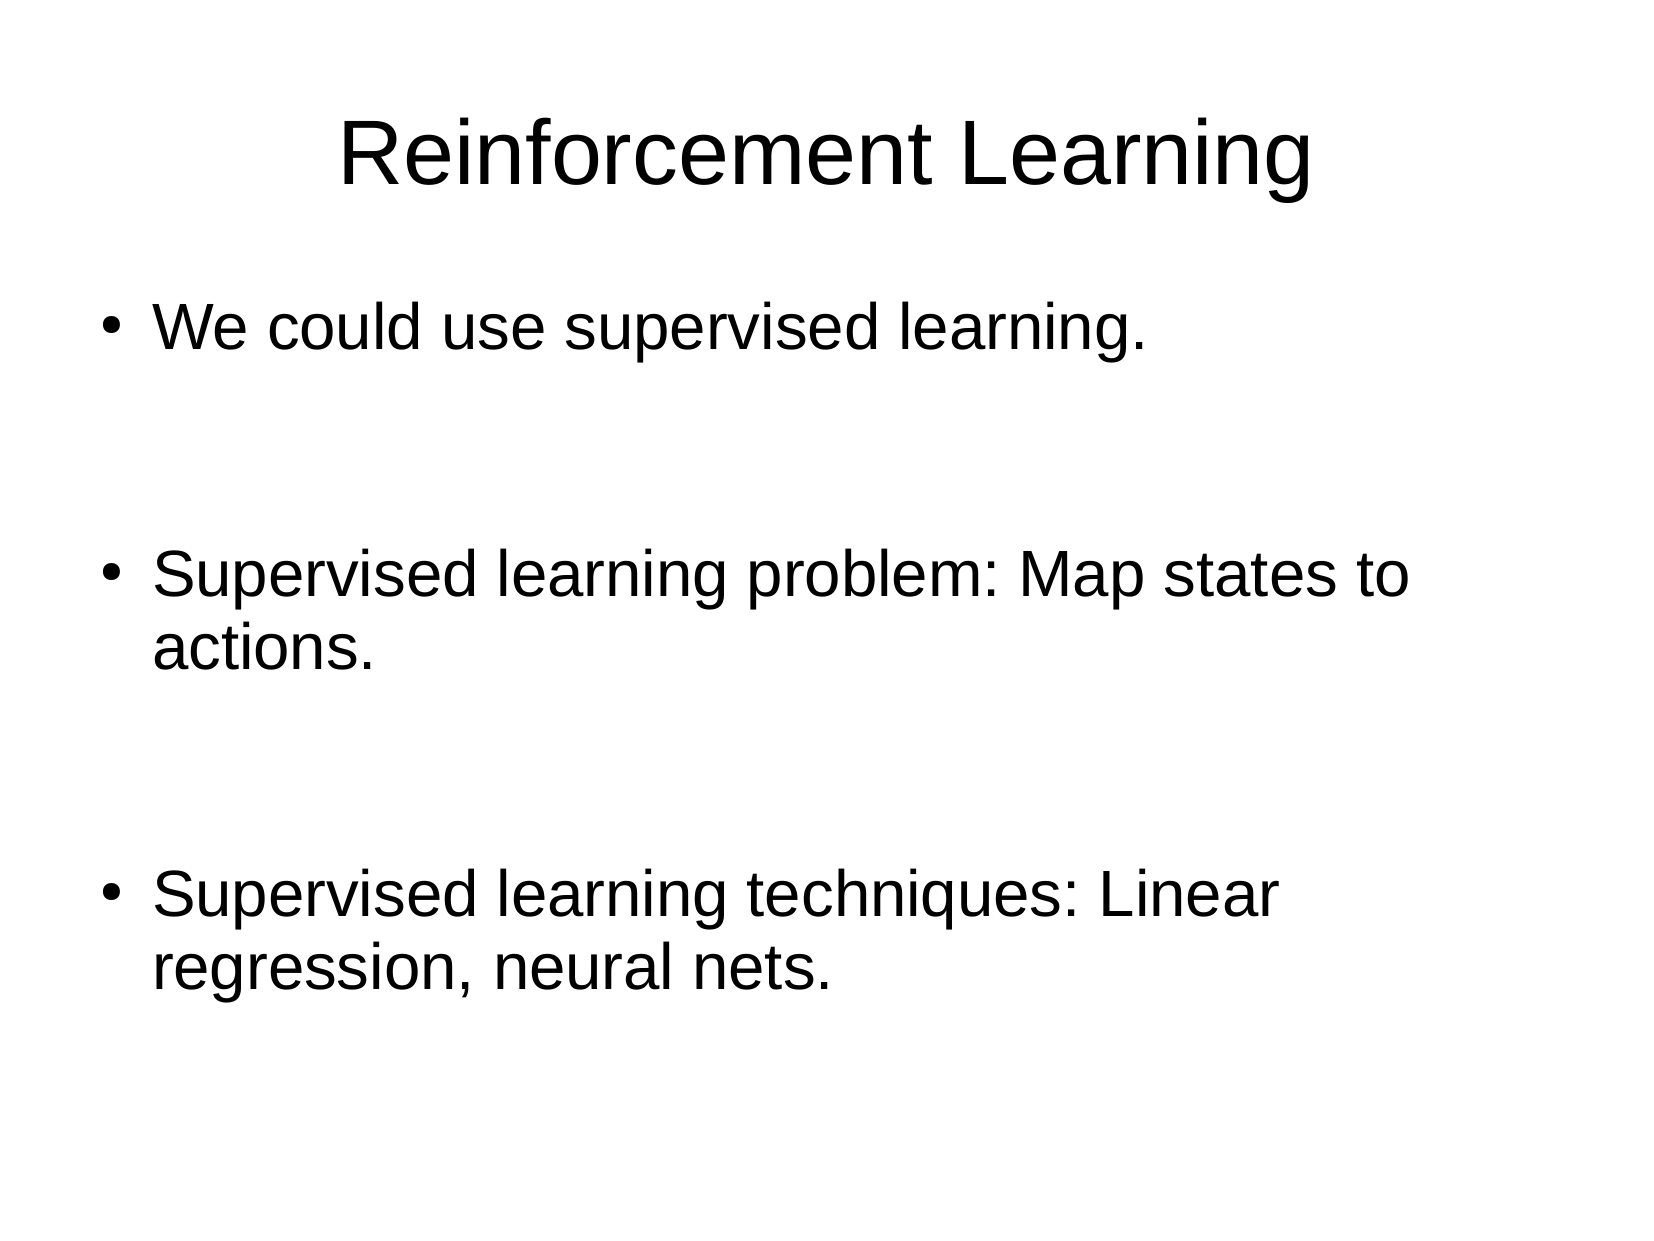

# Reinforcement Learning
We could use supervised learning.
Supervised learning problem: Map states to actions.
Supervised learning techniques: Linear regression, neural nets.